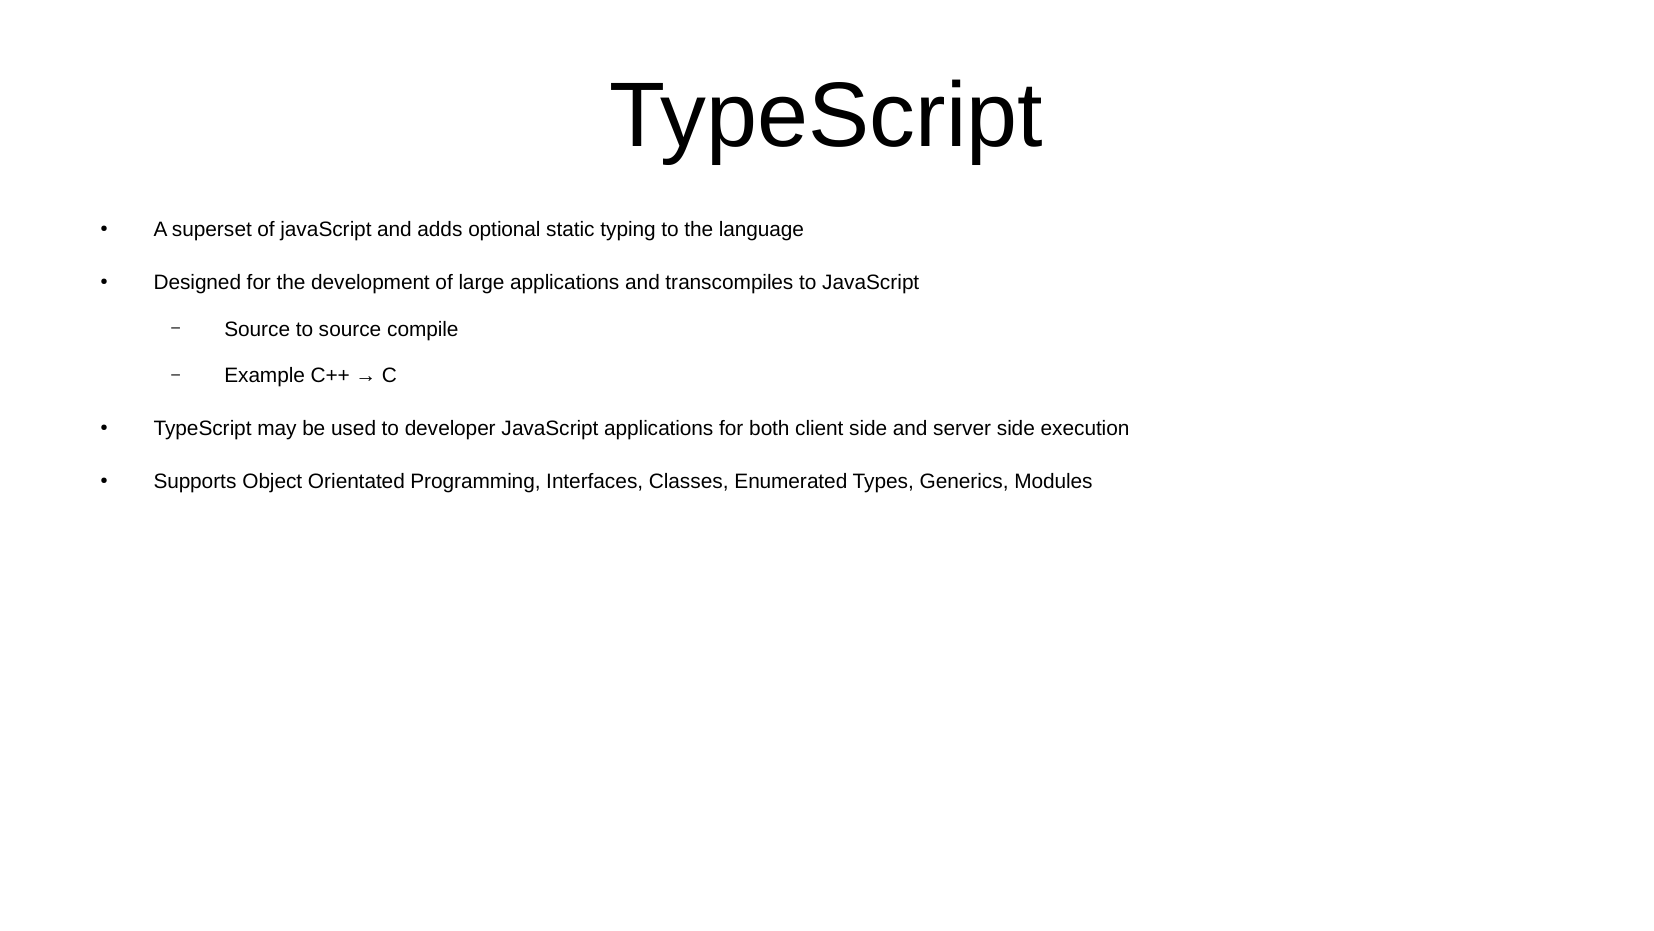

# TypeScript
A superset of javaScript and adds optional static typing to the language
Designed for the development of large applications and transcompiles to JavaScript
Source to source compile
Example C++ → C
TypeScript may be used to developer JavaScript applications for both client side and server side execution
Supports Object Orientated Programming, Interfaces, Classes, Enumerated Types, Generics, Modules